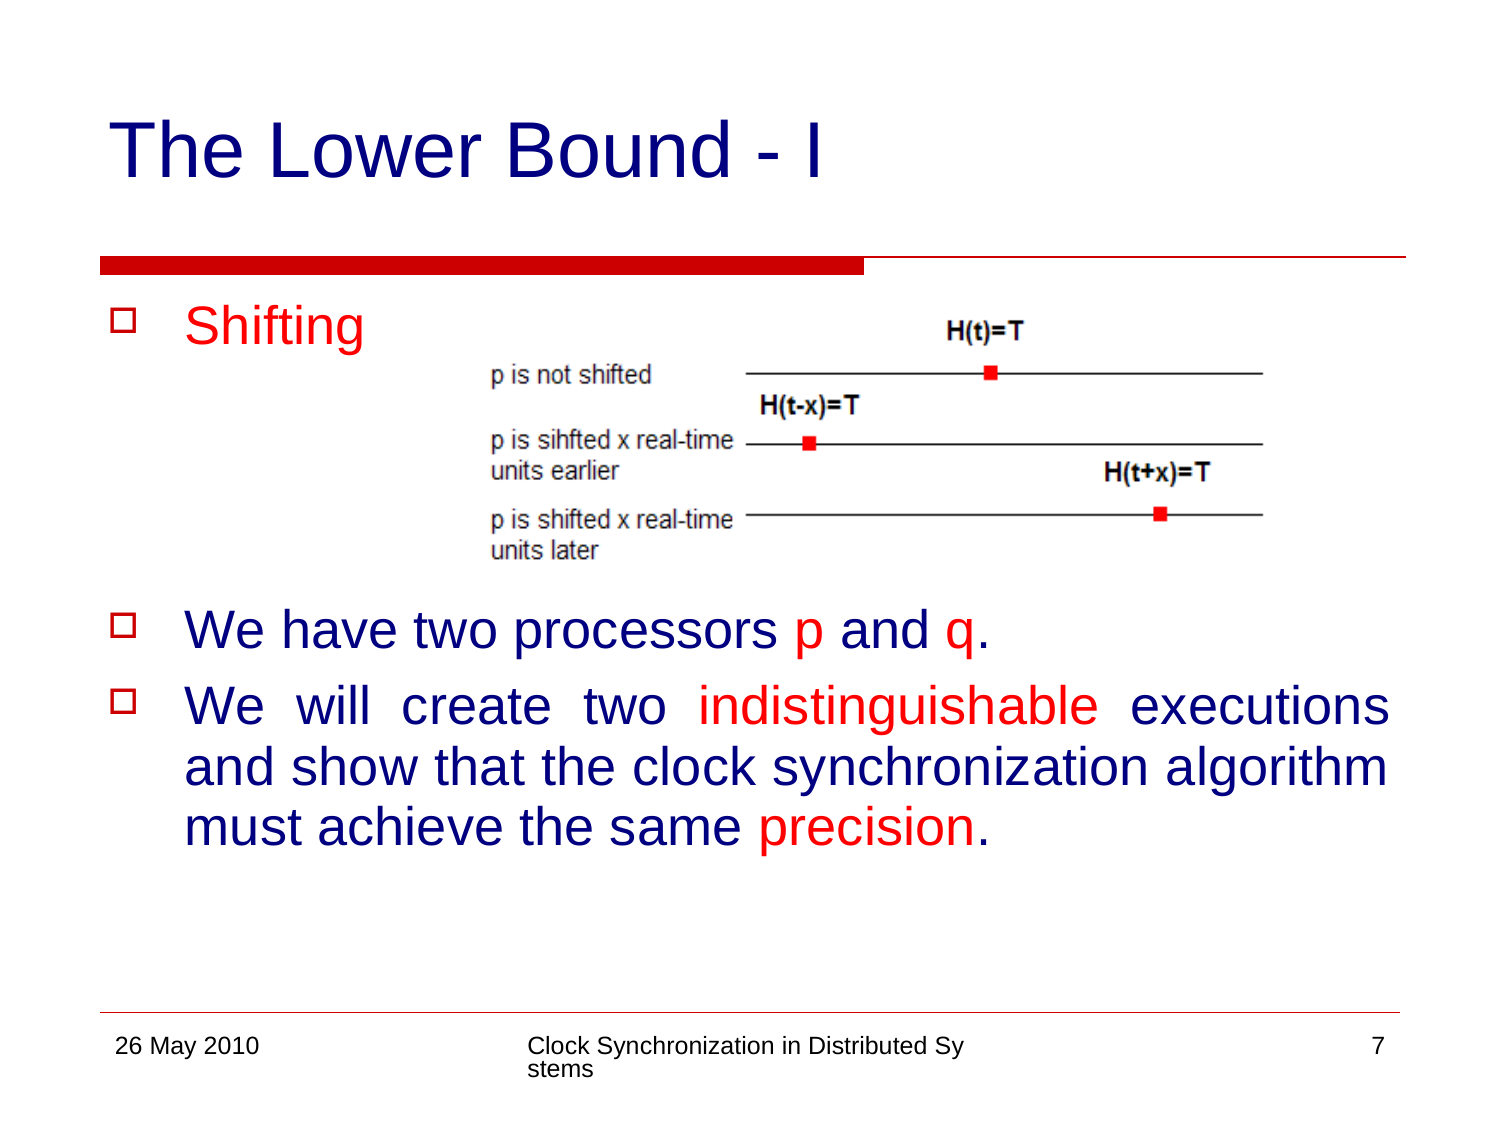

# The Lower Bound - I
Shifting
We have two processors p and q.
We will create two indistinguishable executions and show that the clock synchronization algorithm must achieve the same precision.
26 May 2010
Clock Synchronization in Distributed Systems
7